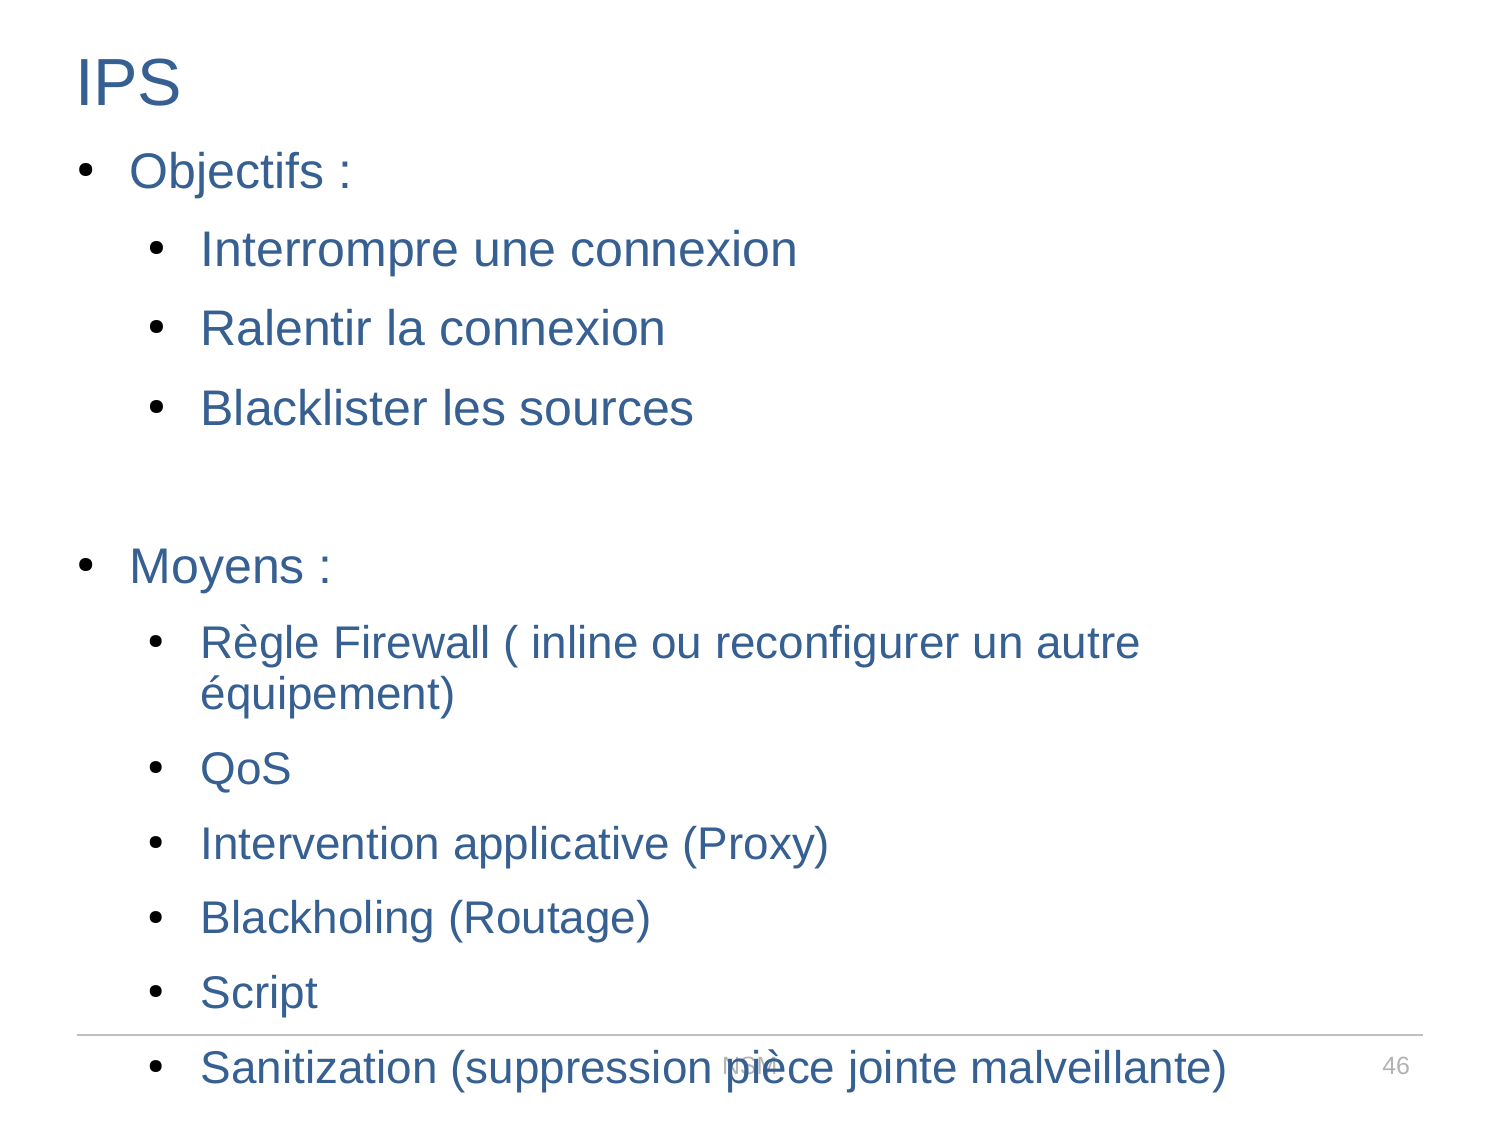

# IPS
Objectifs :
Interrompre une connexion
Ralentir la connexion
Blacklister les sources
Moyens :
Règle Firewall ( inline ou reconfigurer un autre équipement)
QoS
Intervention applicative (Proxy)
Blackholing (Routage)
Script
Sanitization (suppression pièce jointe malveillante)
Your footer here
46